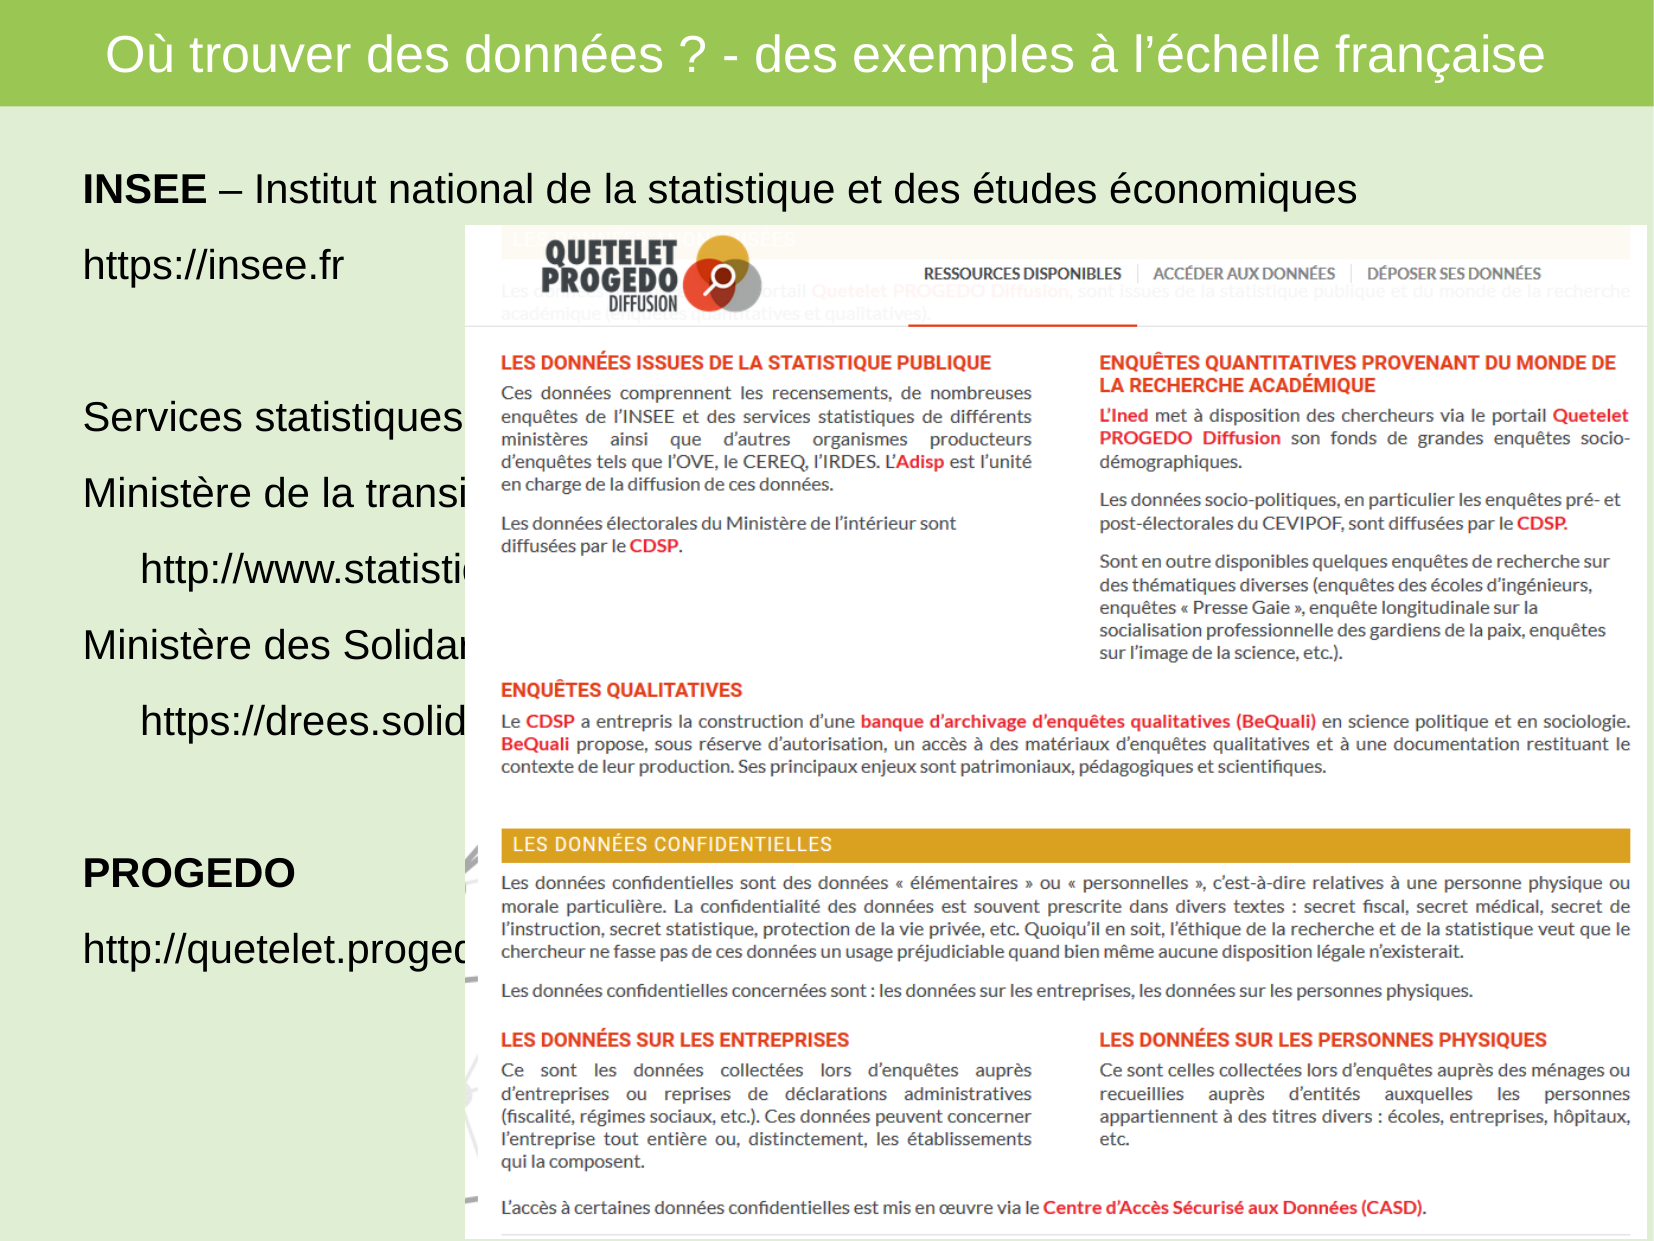

# Où trouver des données ? - des exemples à l’échelle française
INSEE – Institut national de la statistique et des études économiques
https://insee.fr
Services statistiques des ministères
Ministère de la transition écologique et solidaire
 http://www.statistiques.developpement-durable.gouv.fr
Ministère des Solidarités et de la santé
 https://drees.solidarites-sante.gouv.fr/etudes-et-statistiques/open-data/
PROGEDO
http://quetelet.progedo.fr/donnees-francaises/